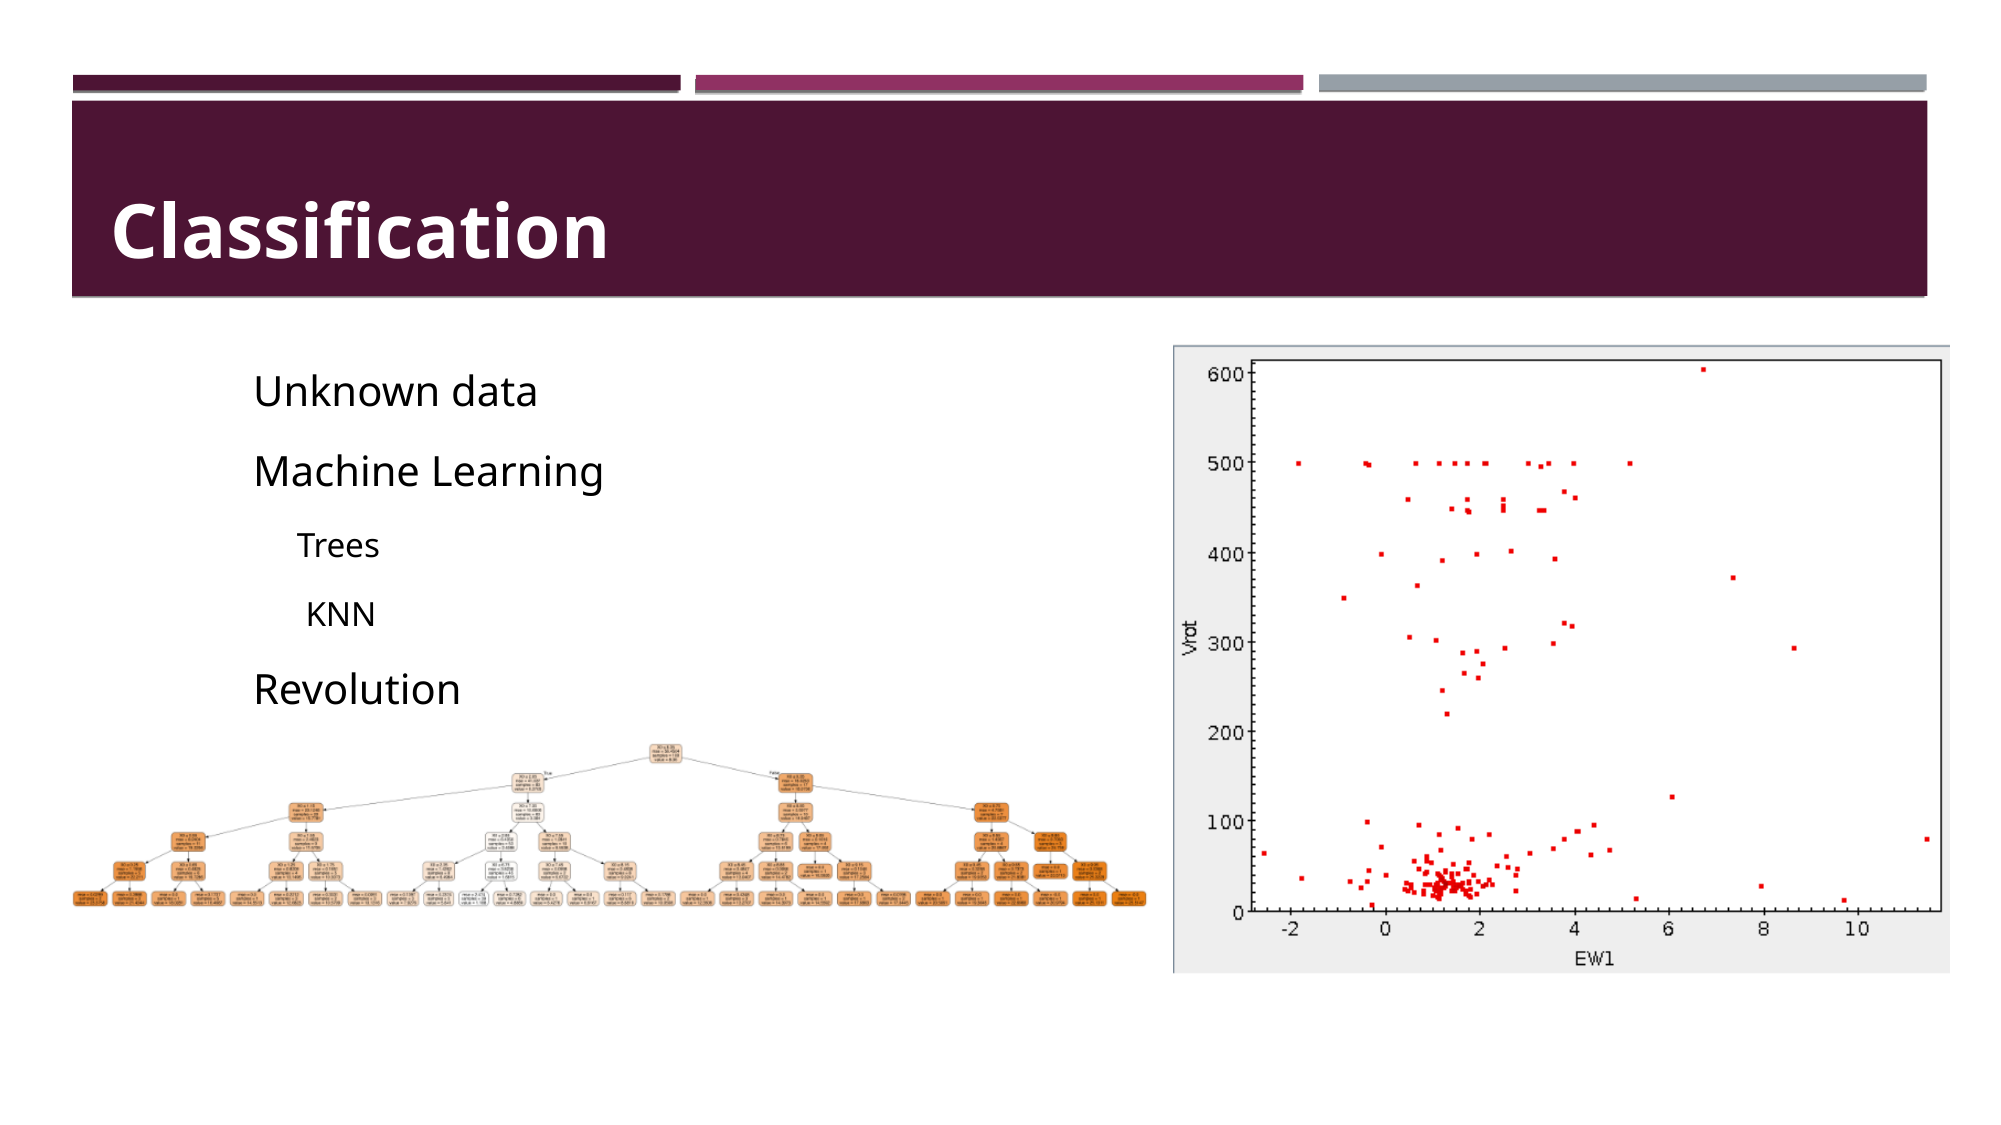

# Classification
Unknown data
Machine Learning
 Trees
 KNN
Revolution